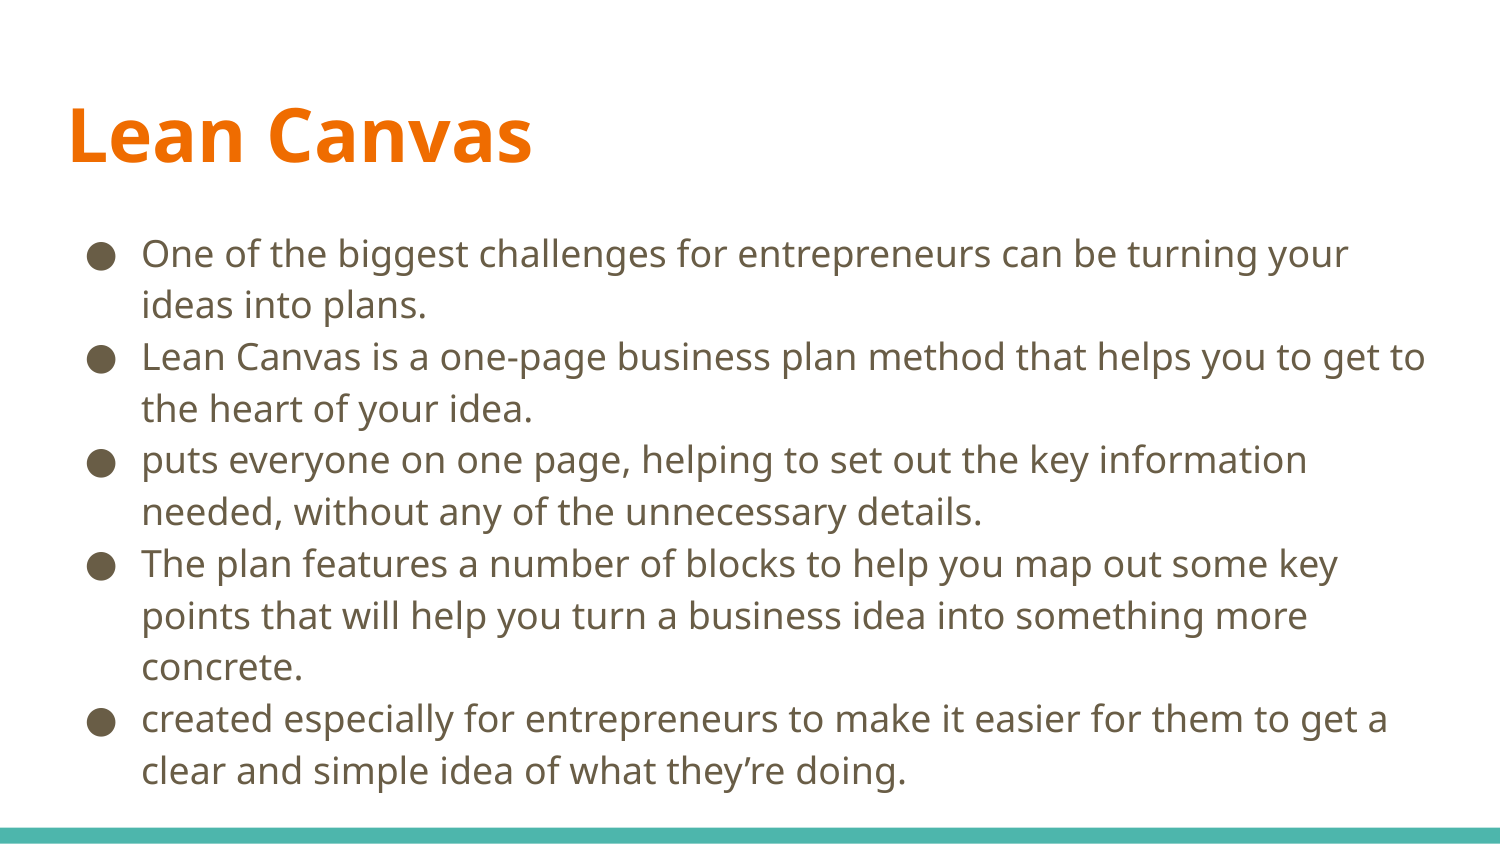

# Lean Canvas
One of the biggest challenges for entrepreneurs can be turning your ideas into plans.
Lean Canvas is a one-page business plan method that helps you to get to the heart of your idea.
puts everyone on one page, helping to set out the key information needed, without any of the unnecessary details.
The plan features a number of blocks to help you map out some key points that will help you turn a business idea into something more concrete.
created especially for entrepreneurs to make it easier for them to get a clear and simple idea of what they’re doing.